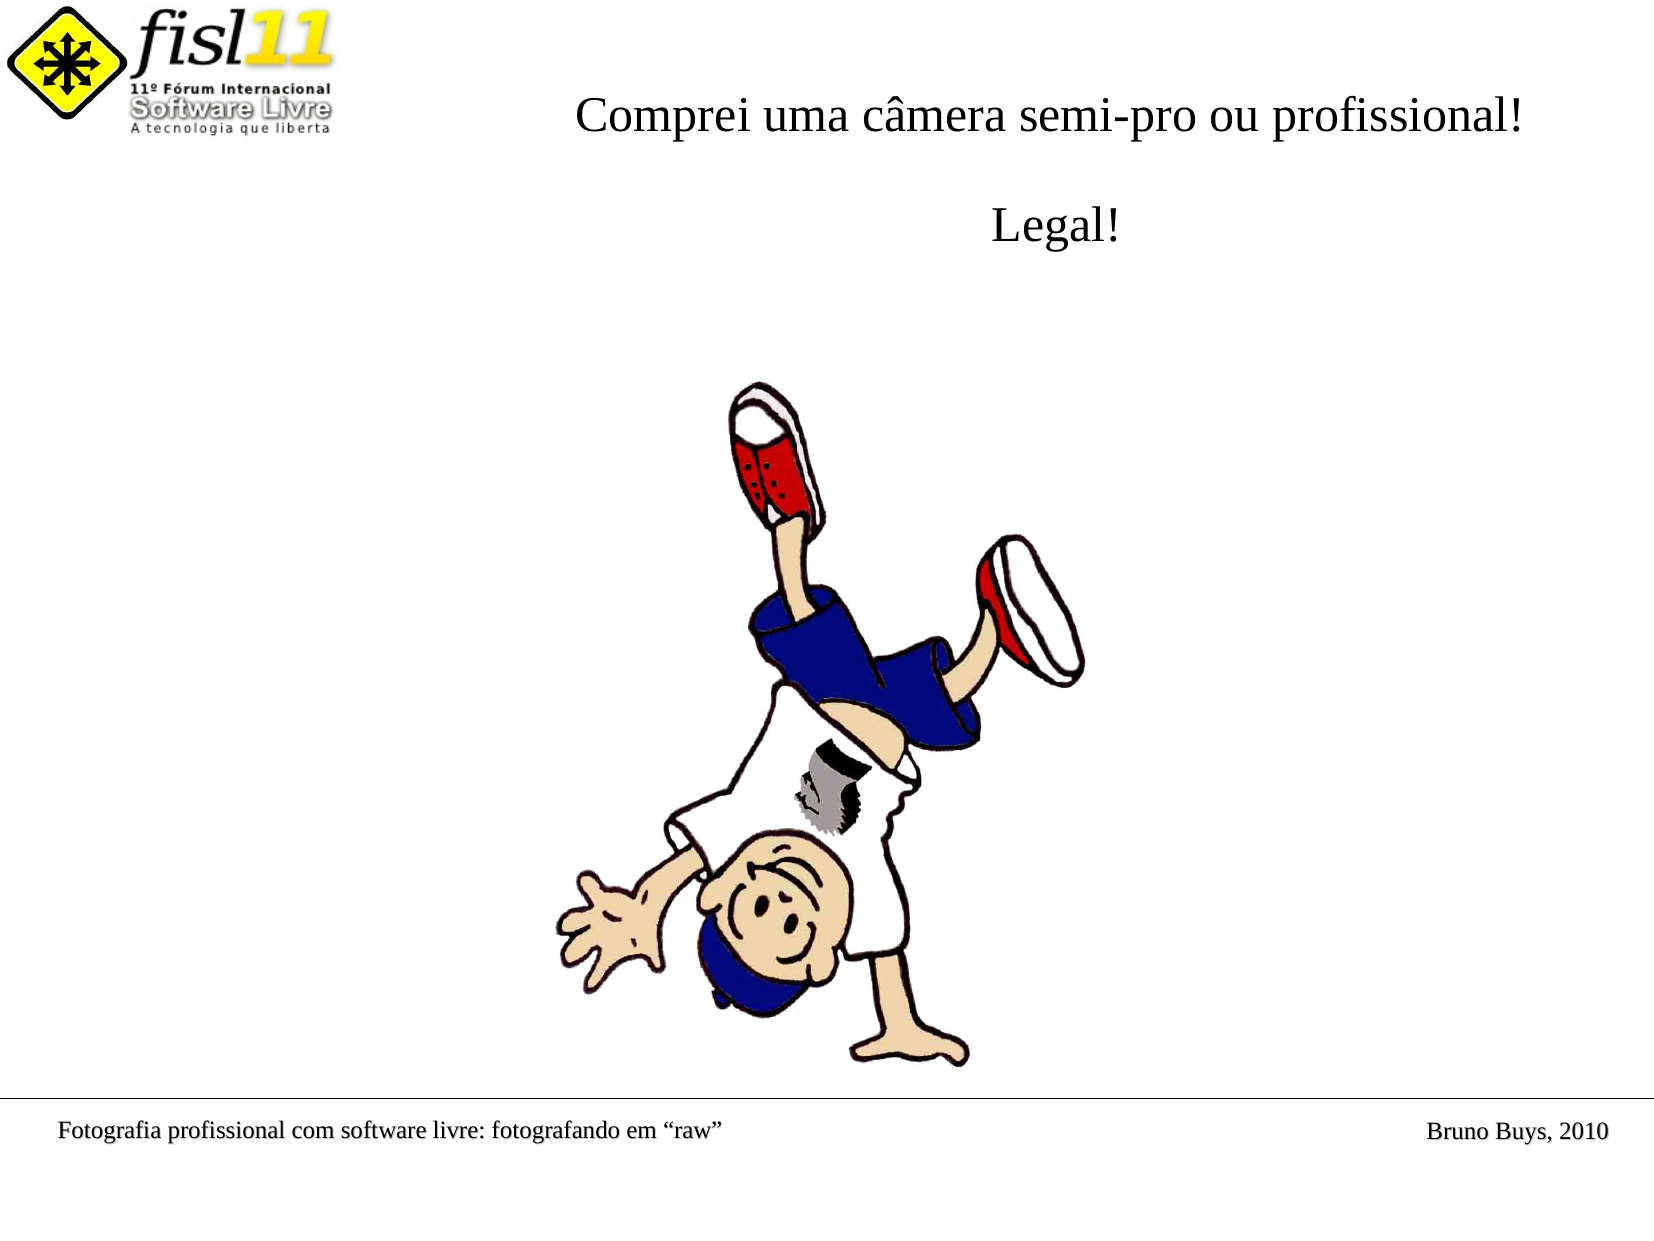

Comprei uma câmera semi-pro ou profissional!
Legal!
Fotografia profissional com software livre: fotografando em “raw”
Bruno Buys, 2010